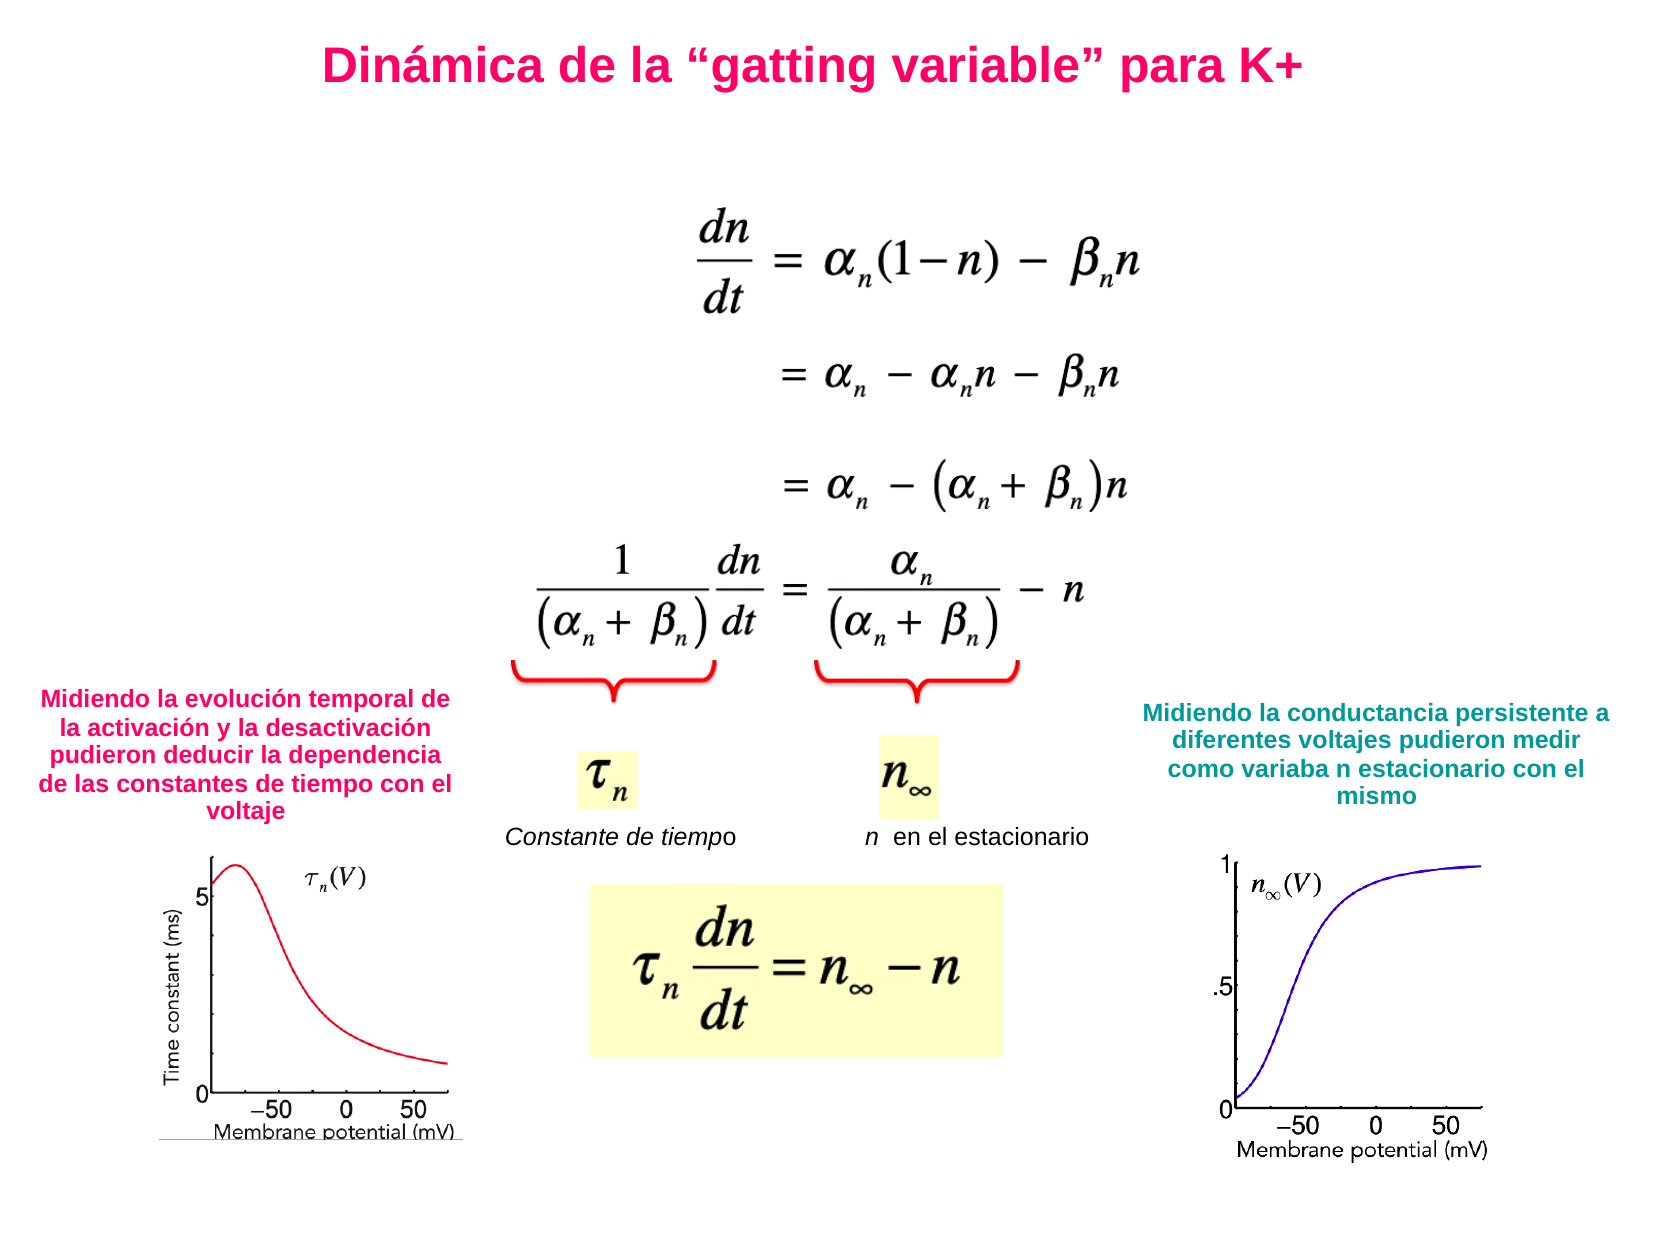

Dinámica de la “gatting variable” para K+
Midiendo la evolución temporal de la activación y la desactivación pudieron deducir la dependencia de las constantes de tiempo con el voltaje
Midiendo la conductancia persistente a diferentes voltajes pudieron medir como variaba n estacionario con el mismo
n en el estacionario
Constante de tiempo